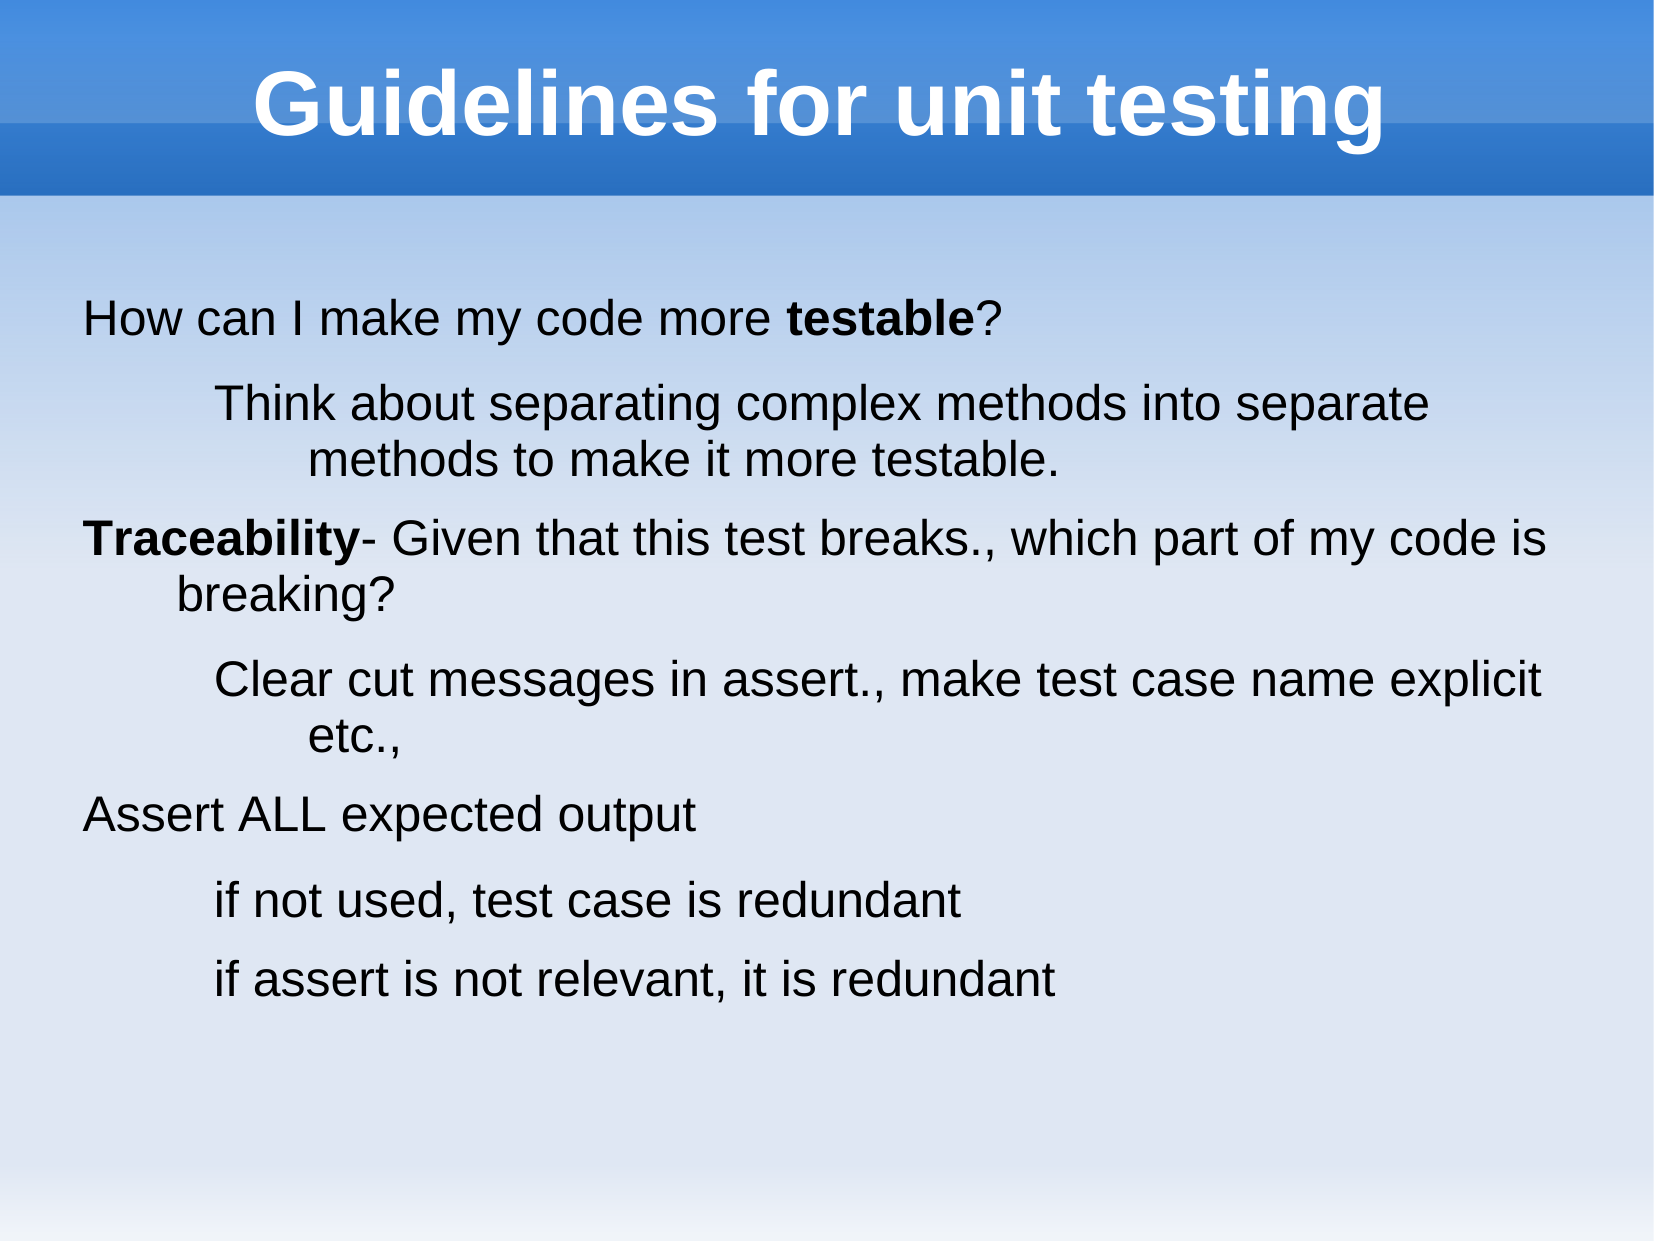

# Guidelines for unit testing
How can I make my code more testable?
Think about separating complex methods into separate methods to make it more testable.
Traceability- Given that this test breaks., which part of my code is breaking?
Clear cut messages in assert., make test case name explicit etc.,
Assert ALL expected output
if not used, test case is redundant
if assert is not relevant, it is redundant